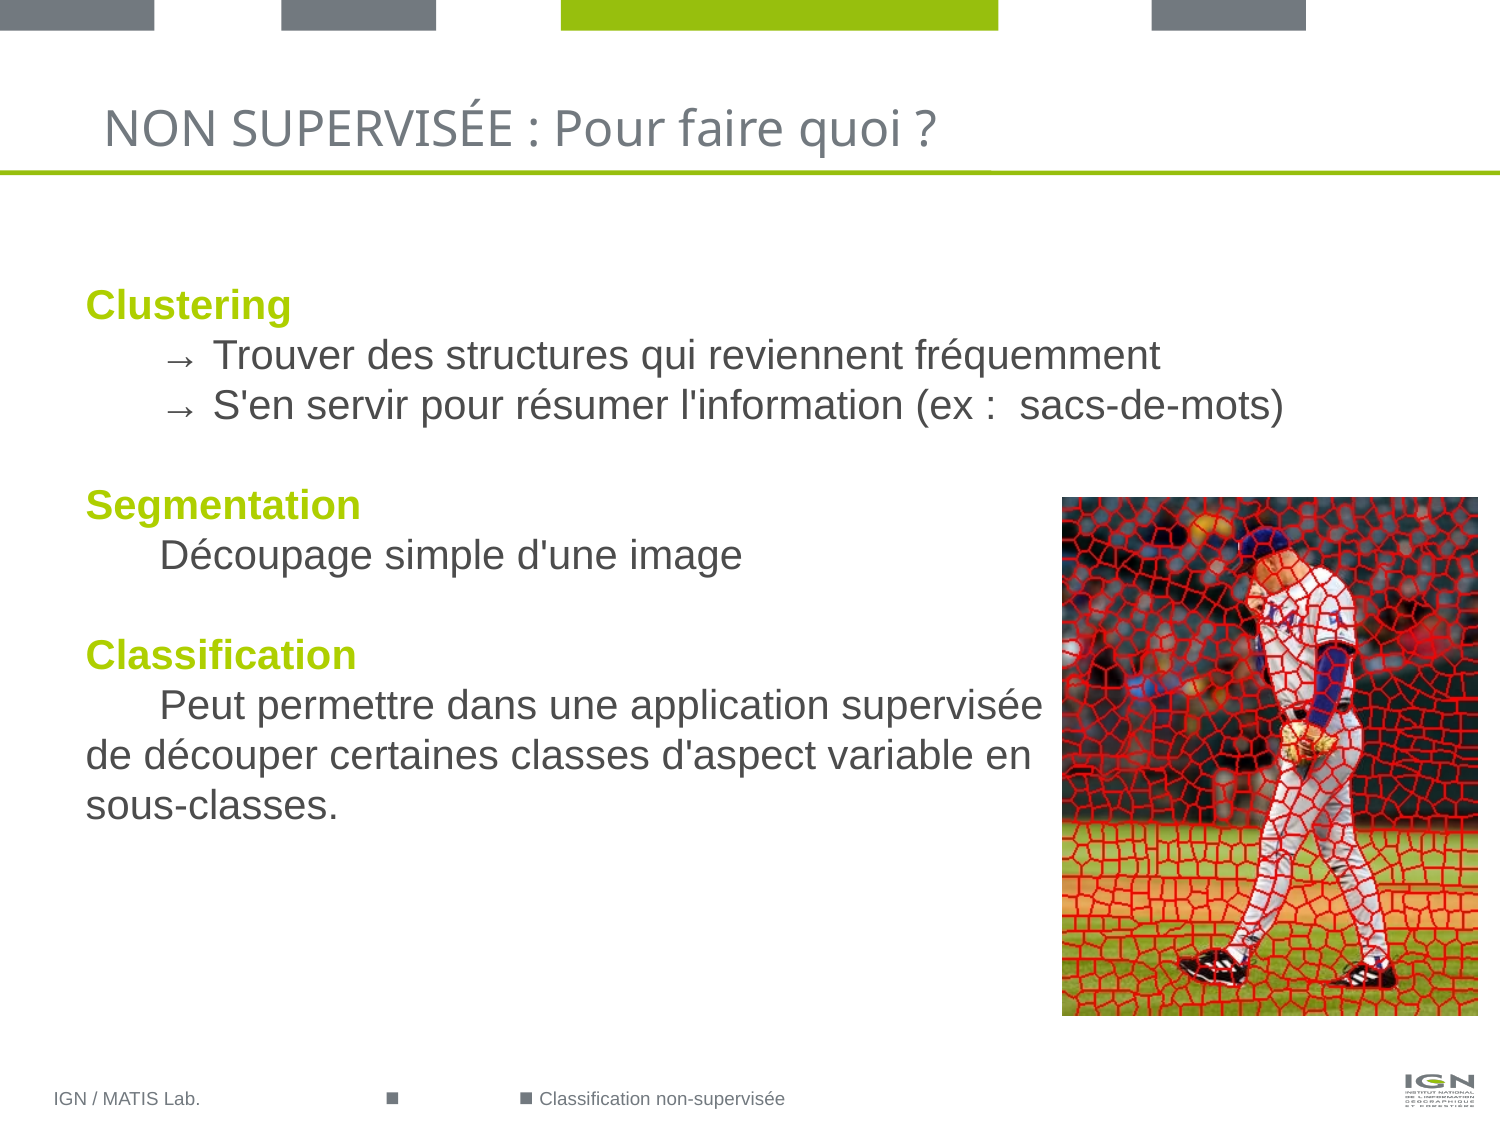

NON SUPERVISÉE : Pour faire quoi ?
Clustering
	→ Trouver des structures qui reviennent fréquemment
	→ S'en servir pour résumer l'information (ex : sacs-de-mots)
Segmentation
	Découpage simple d'une image
Classification
	Peut permettre dans une application supervisée
de découper certaines classes d'aspect variable en
sous-classes.
IGN / MATIS Lab.
Classification non-supervisée